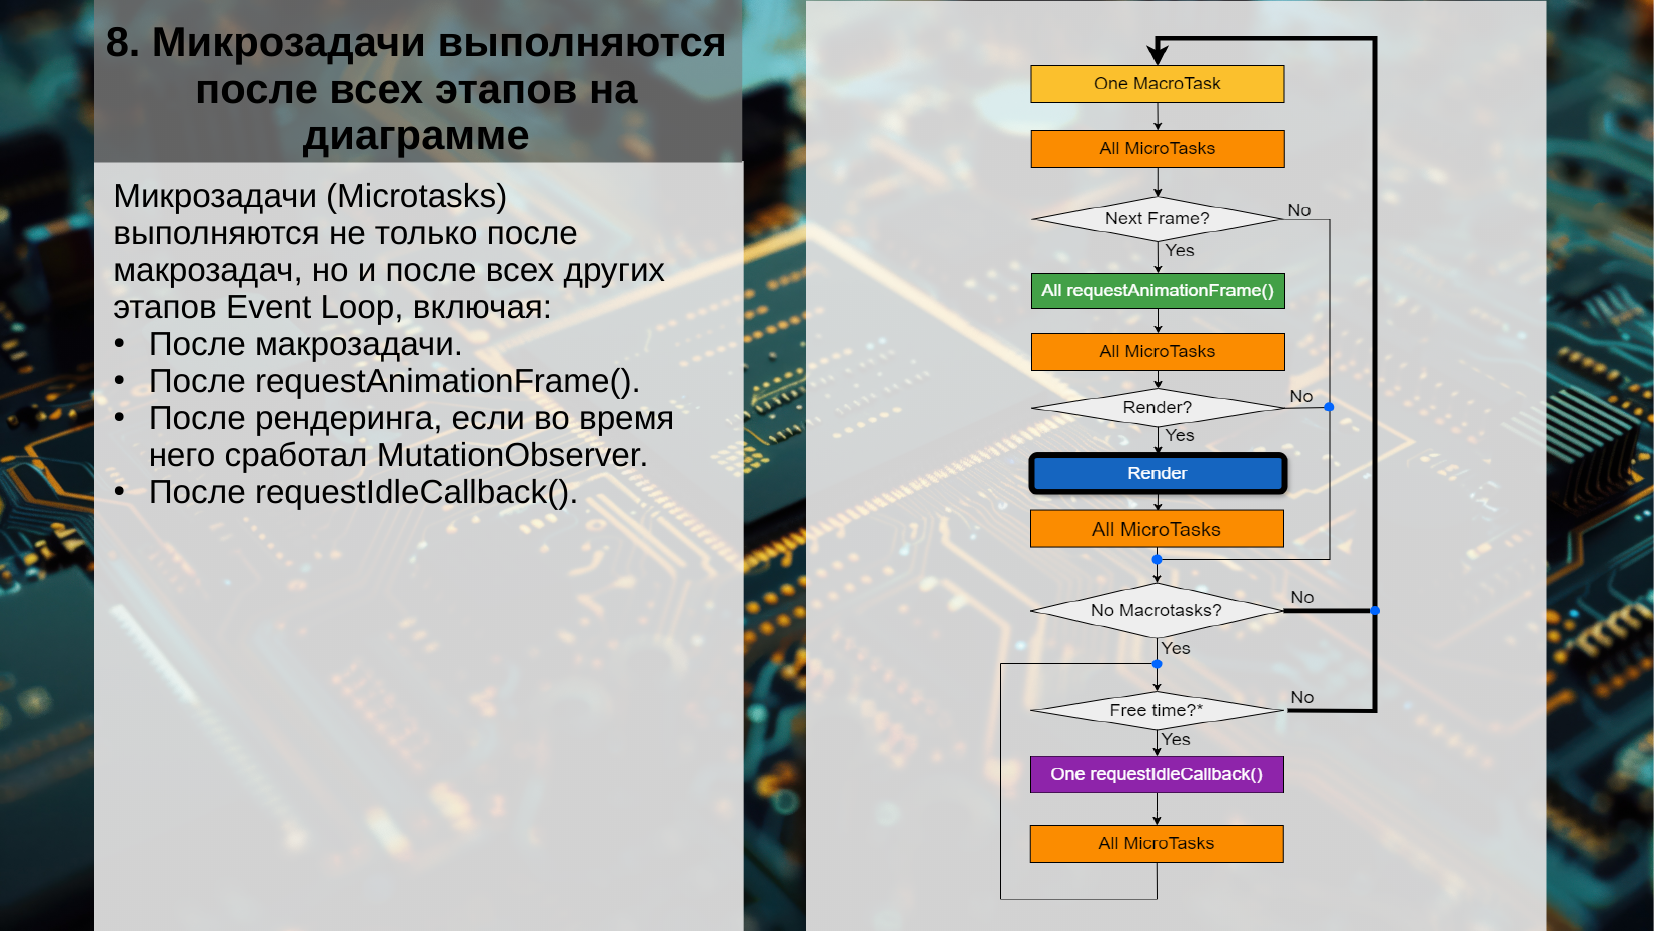

# 8. Микрозадачи выполняются после всех этапов на диаграмме
Микрозадачи (Microtasks) выполняются не только после макрозадач, но и после всех других этапов Event Loop, включая:
После макрозадачи.
После requestAnimationFrame().
После рендеринга, если во время него сработал MutationObserver.
После requestIdleCallback().